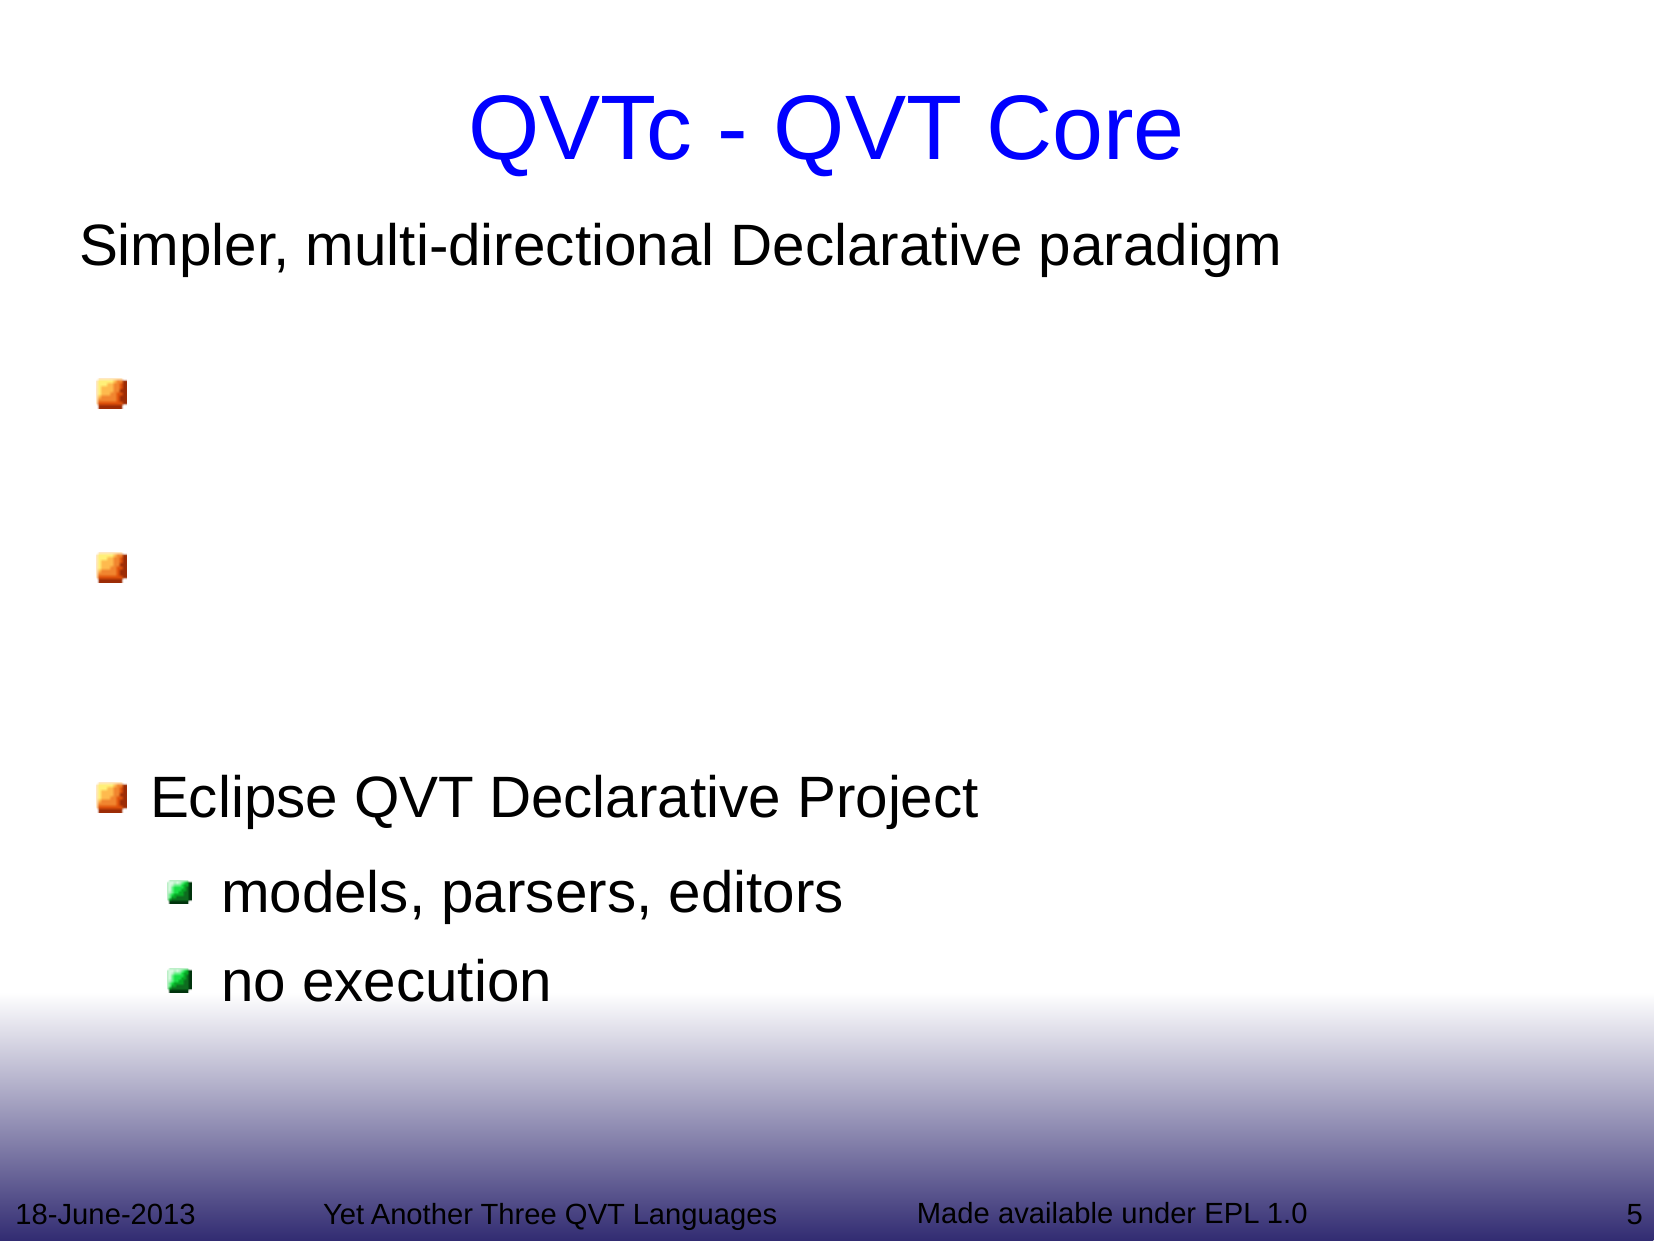

# QVTc - QVT Core
Simpler, multi-directional Declarative paradigm
Eclipse QVT Declarative Project
models, parsers, editors
no execution
18-June-2013
Yet Another Three QVT Languages
5